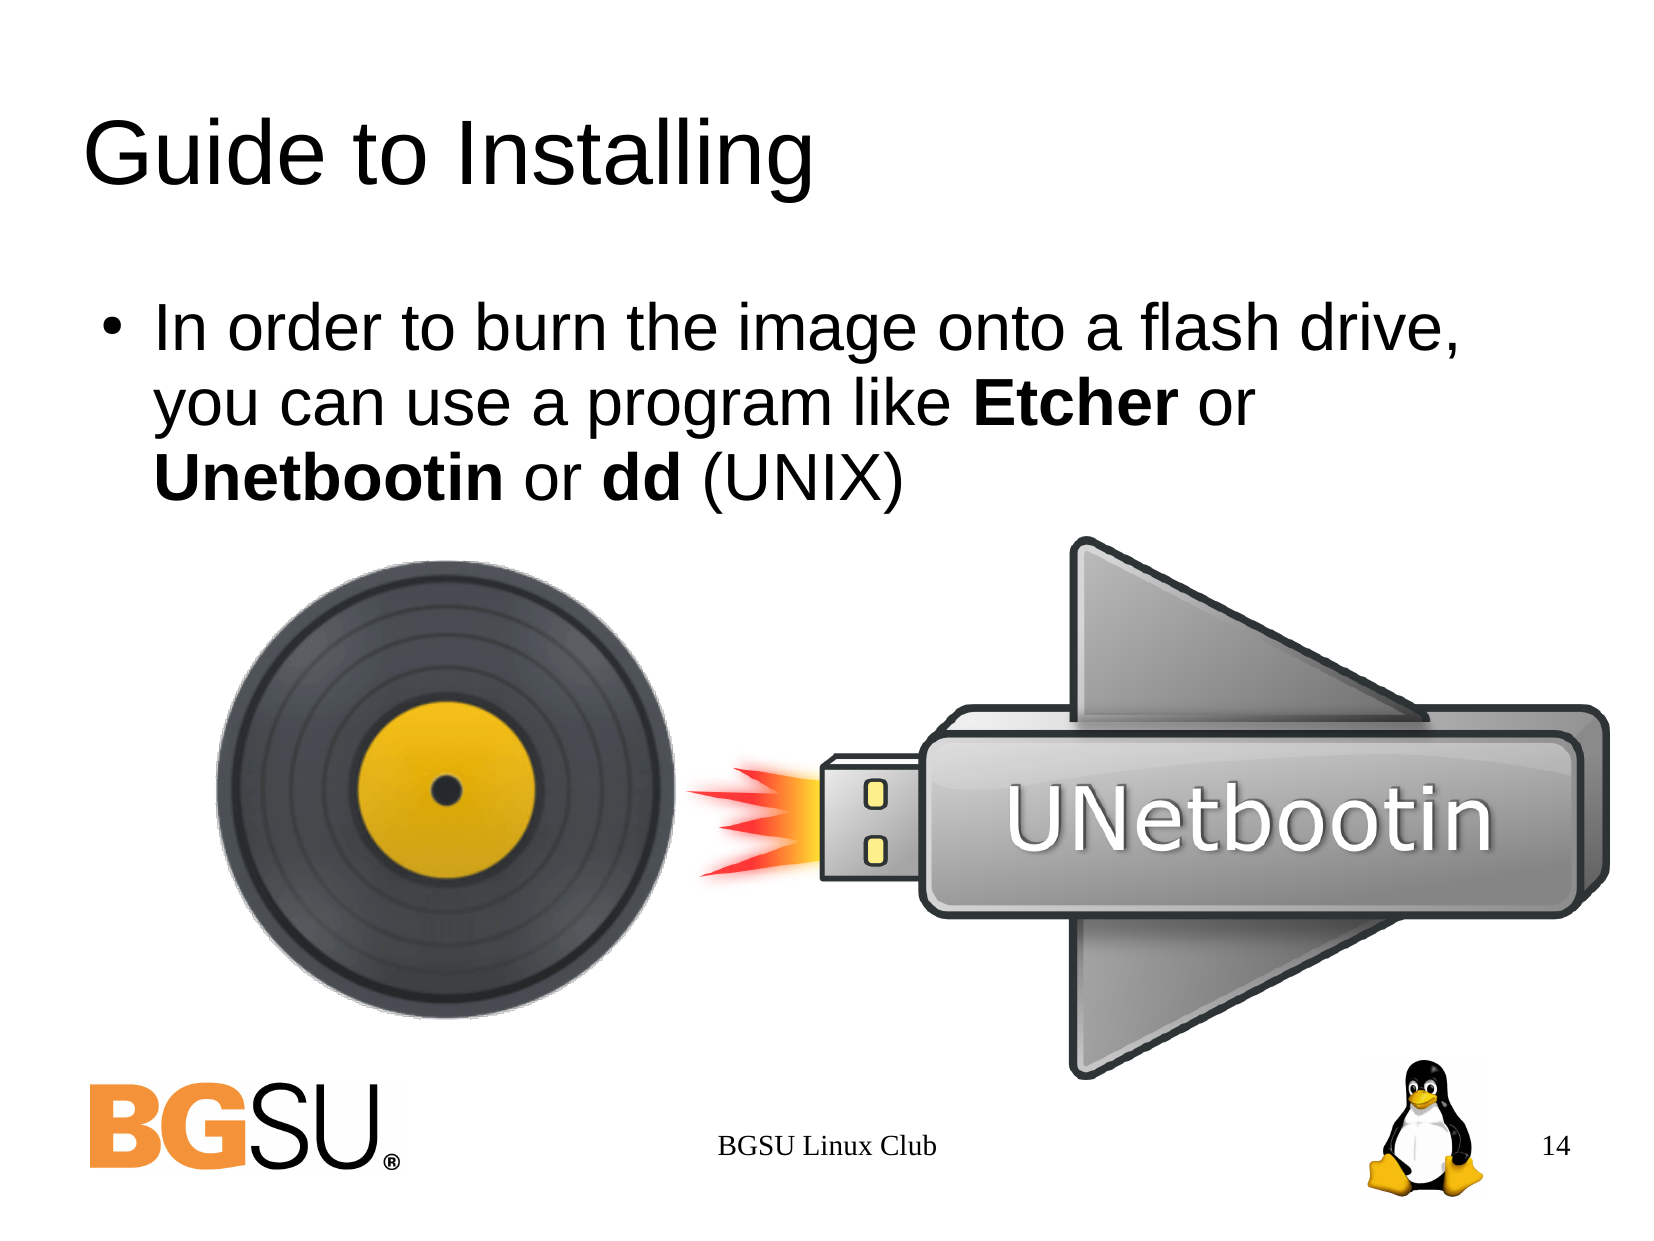

# Guide to Installing
In order to burn the image onto a flash drive, you can use a program like Etcher or Unetbootin or dd (UNIX)
BGSU Linux Club
14